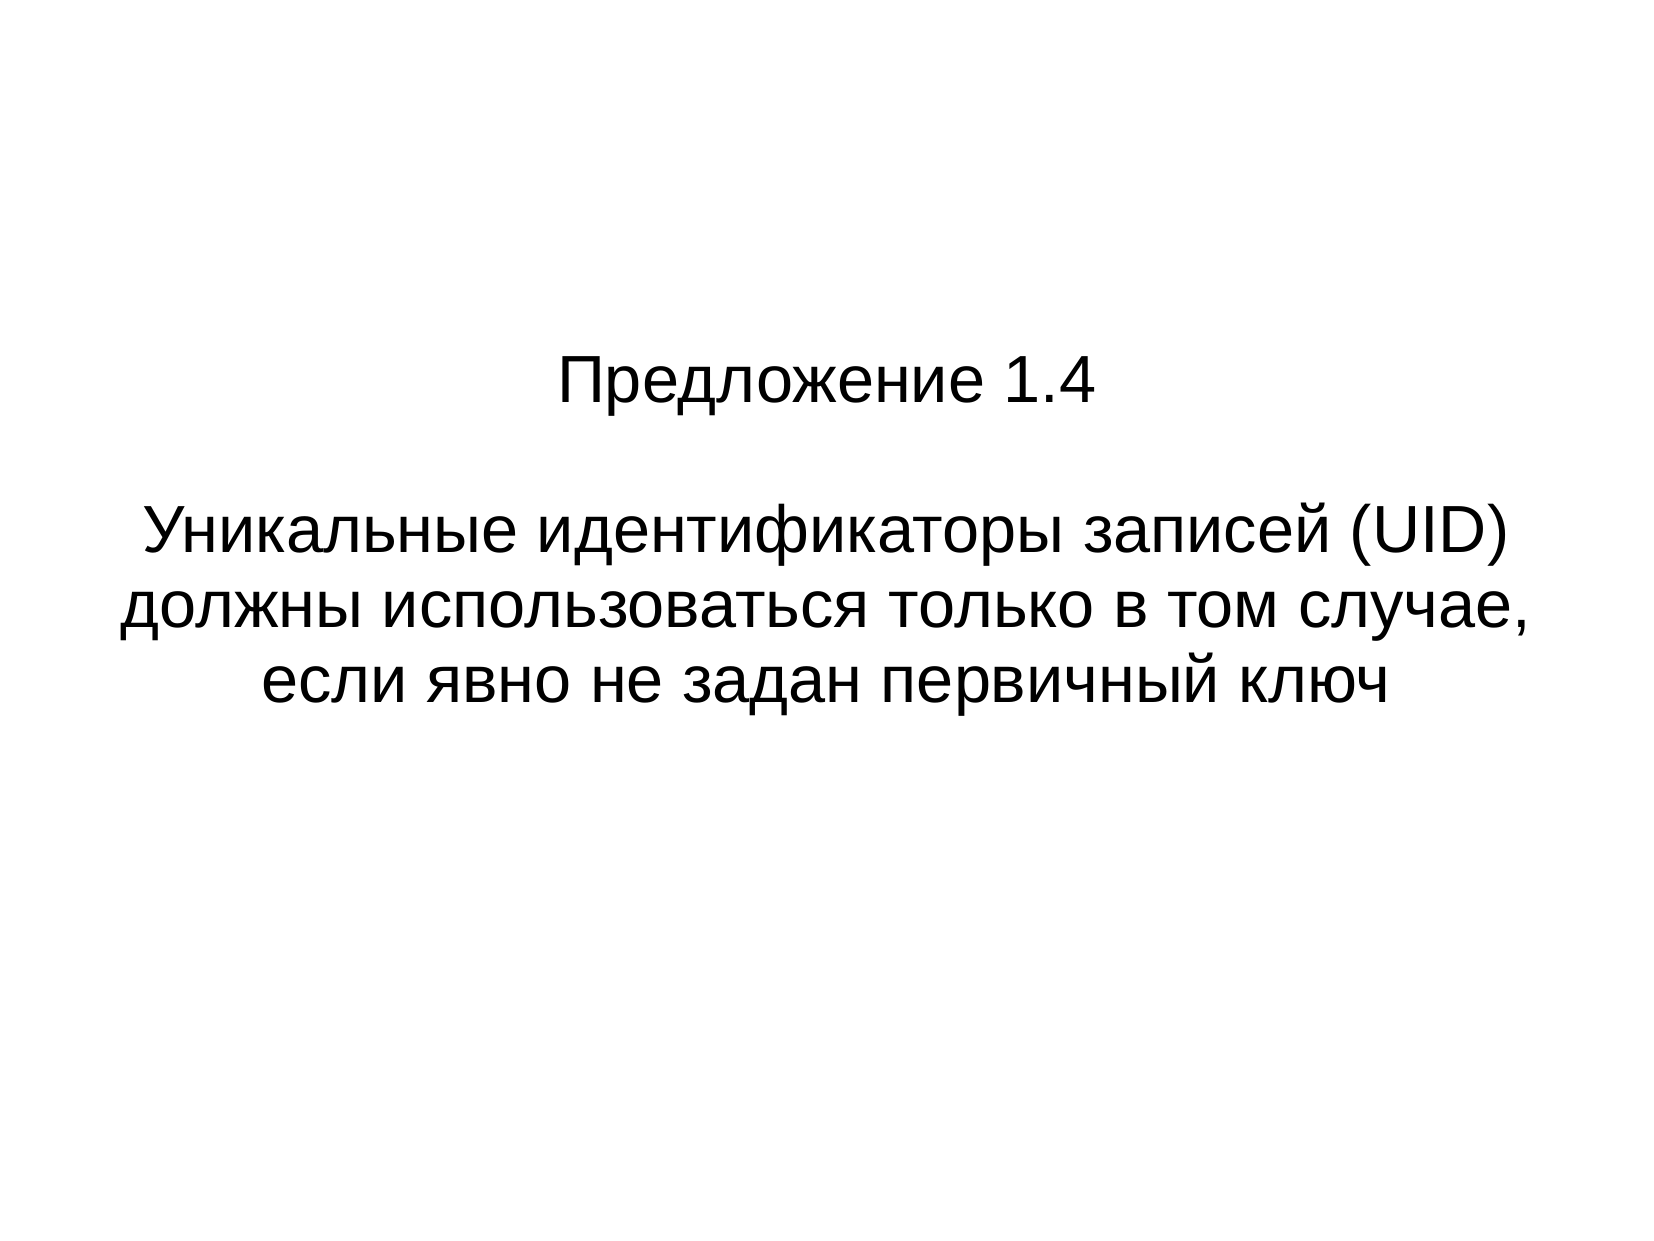

# Предложение 1.4
Уникальные идентификаторы записей (UID) должны использоваться только в том случае, если явно не задан первичный ключ